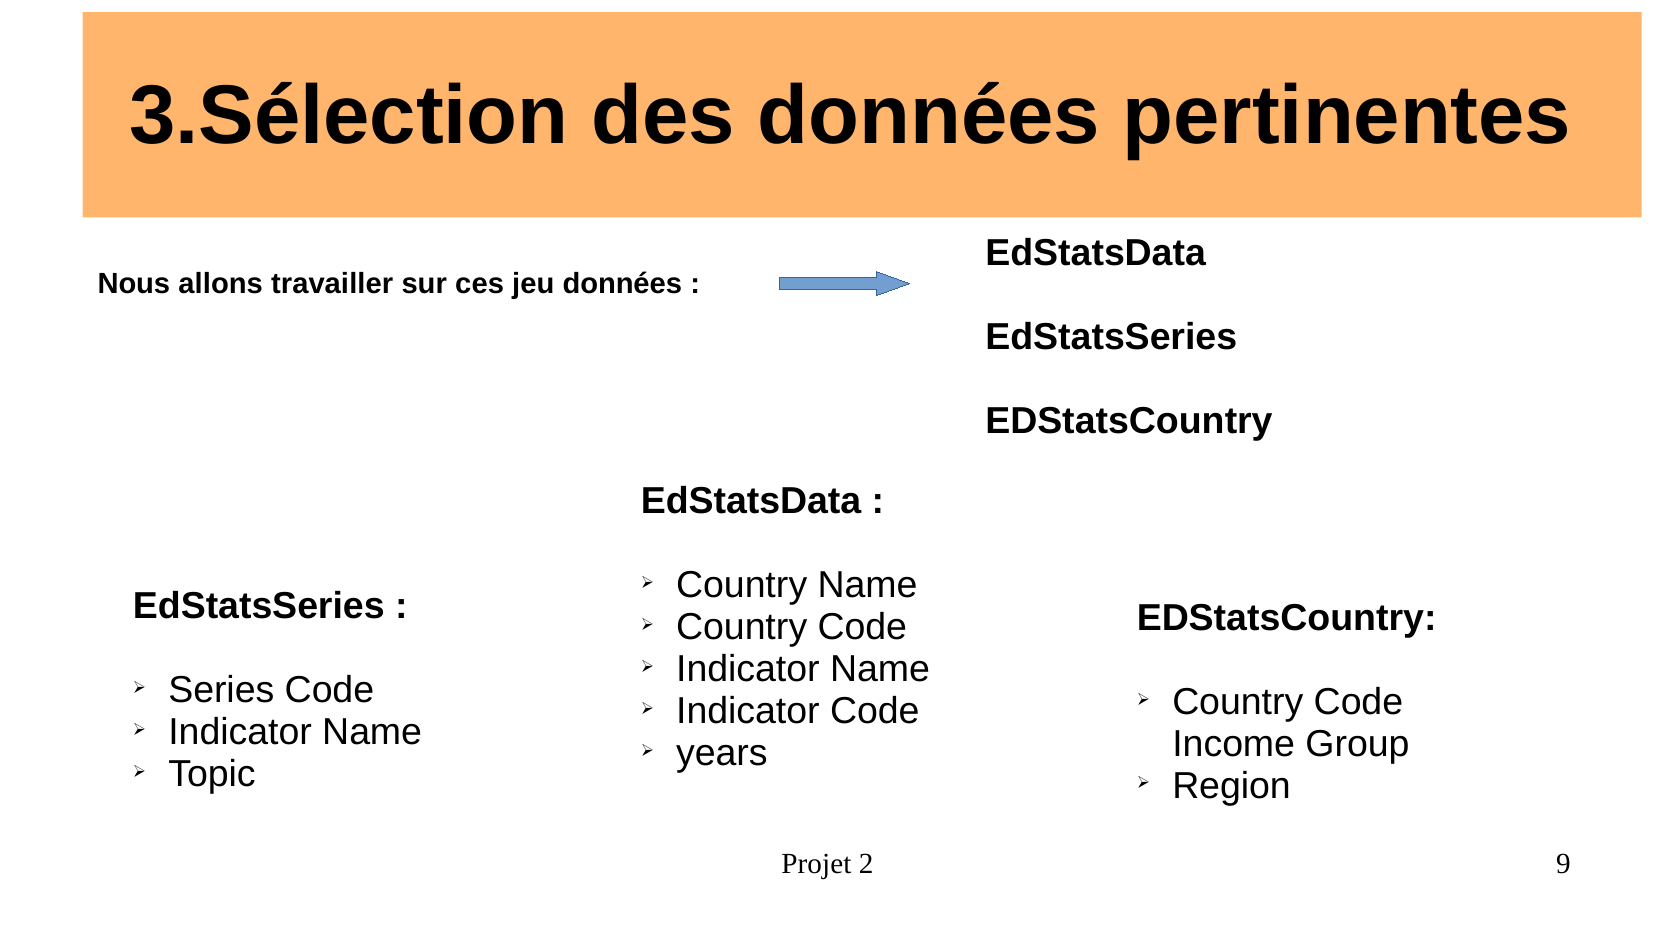

# 3.Sélection des données pertinentes
EdStatsData
EdStatsSeries
EDStatsCountry
Nous allons travailler sur ces jeu données :
EdStatsData :
Country Name
Country Code
Indicator Name
Indicator Code
years
EdStatsSeries :
Series Code
Indicator Name
Topic
EDStatsCountry:
Country Code
Income Group
Region
Projet 2
9